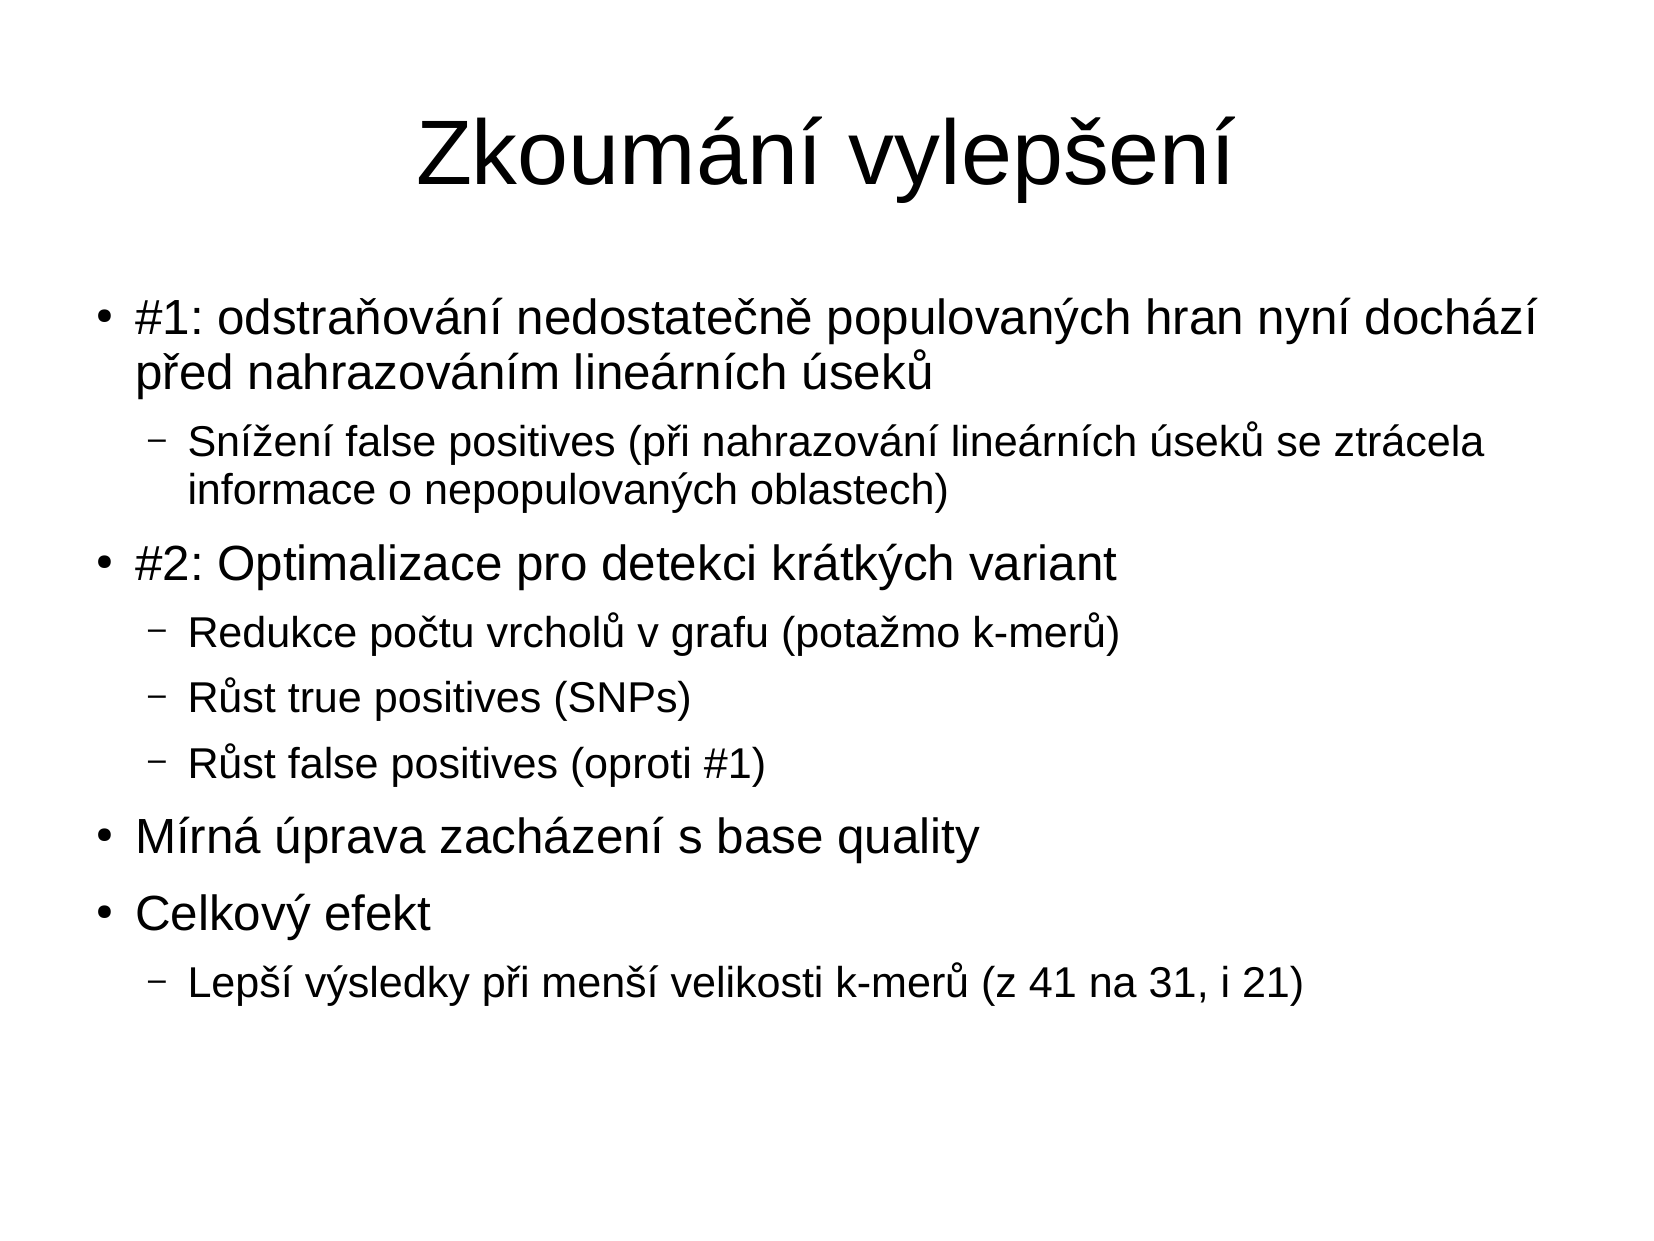

# Zkoumání vylepšení
#1: odstraňování nedostatečně populovaných hran nyní dochází před nahrazováním lineárních úseků
Snížení false positives (při nahrazování lineárních úseků se ztrácela informace o nepopulovaných oblastech)
#2: Optimalizace pro detekci krátkých variant
Redukce počtu vrcholů v grafu (potažmo k-merů)
Růst true positives (SNPs)
Růst false positives (oproti #1)
Mírná úprava zacházení s base quality
Celkový efekt
Lepší výsledky při menší velikosti k-merů (z 41 na 31, i 21)